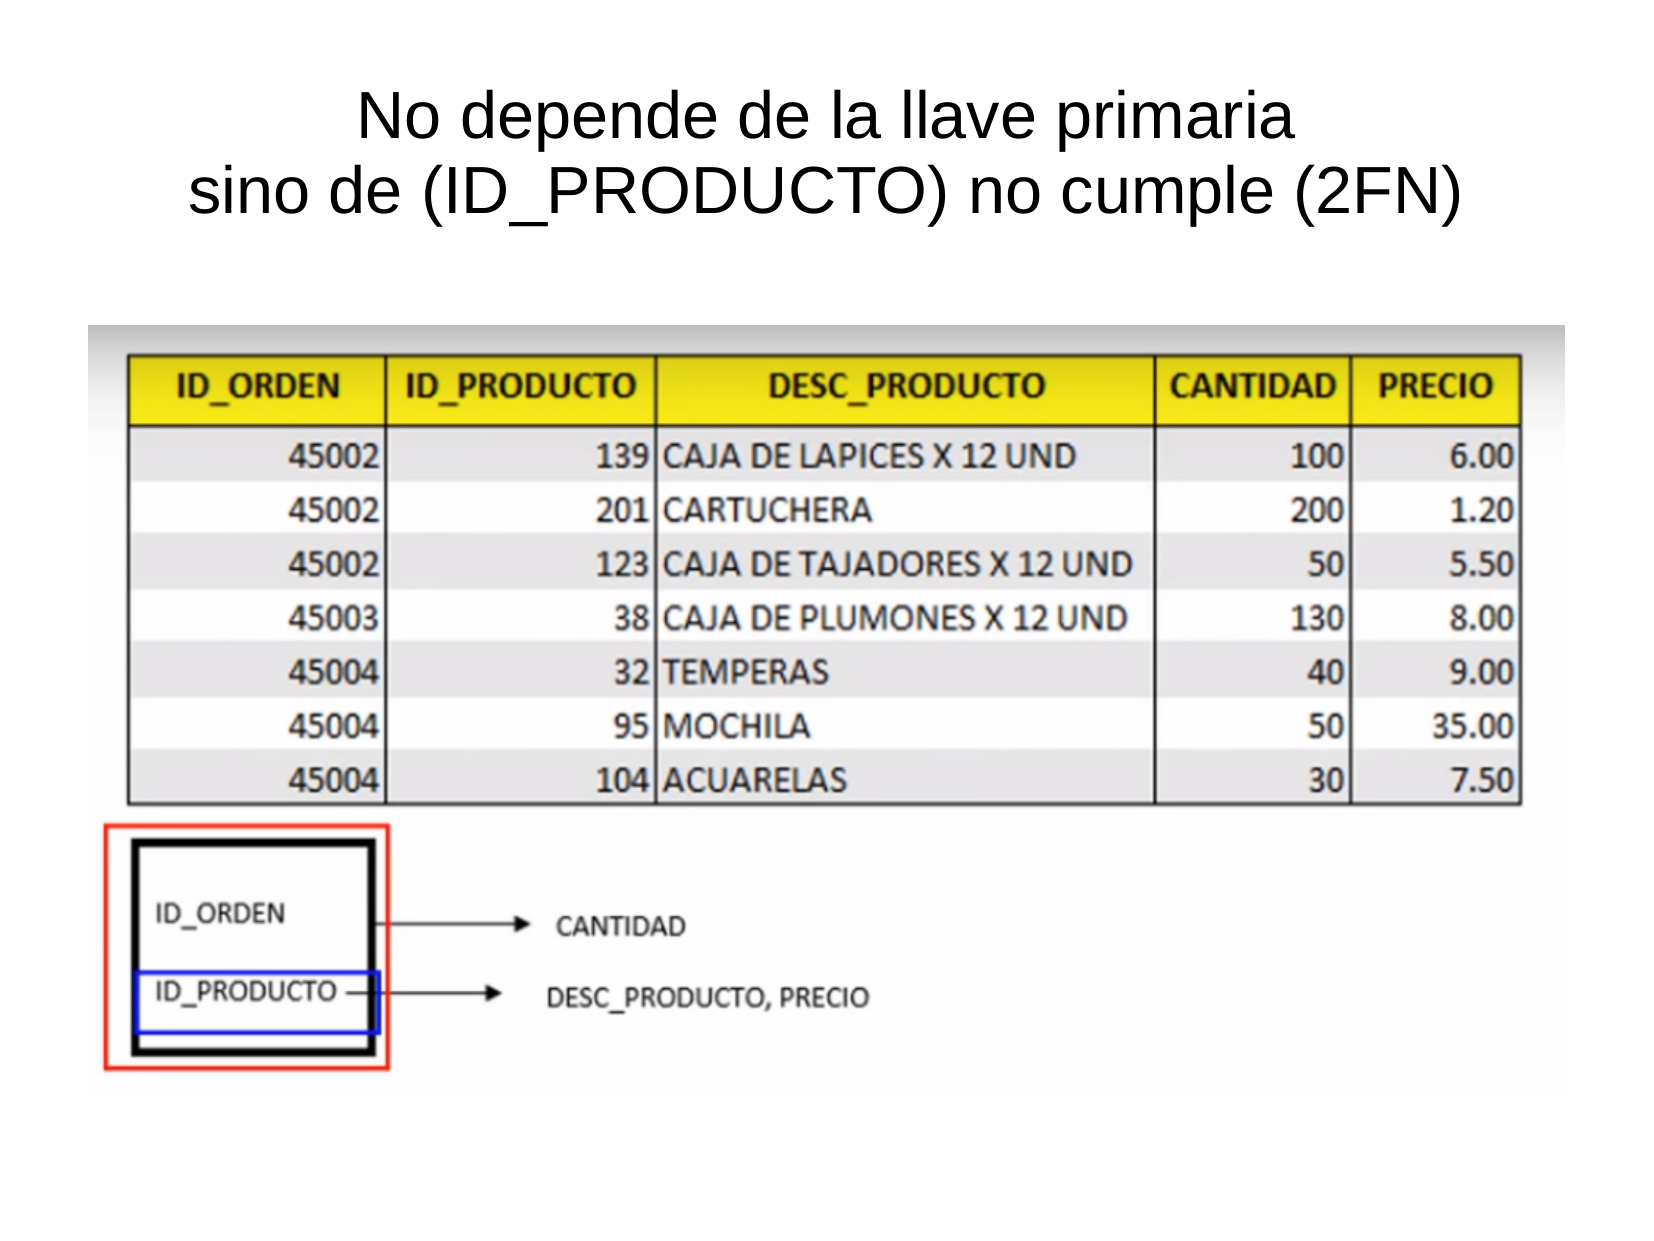

# No depende de la llave primaria sino de (ID_PRODUCTO) no cumple (2FN)